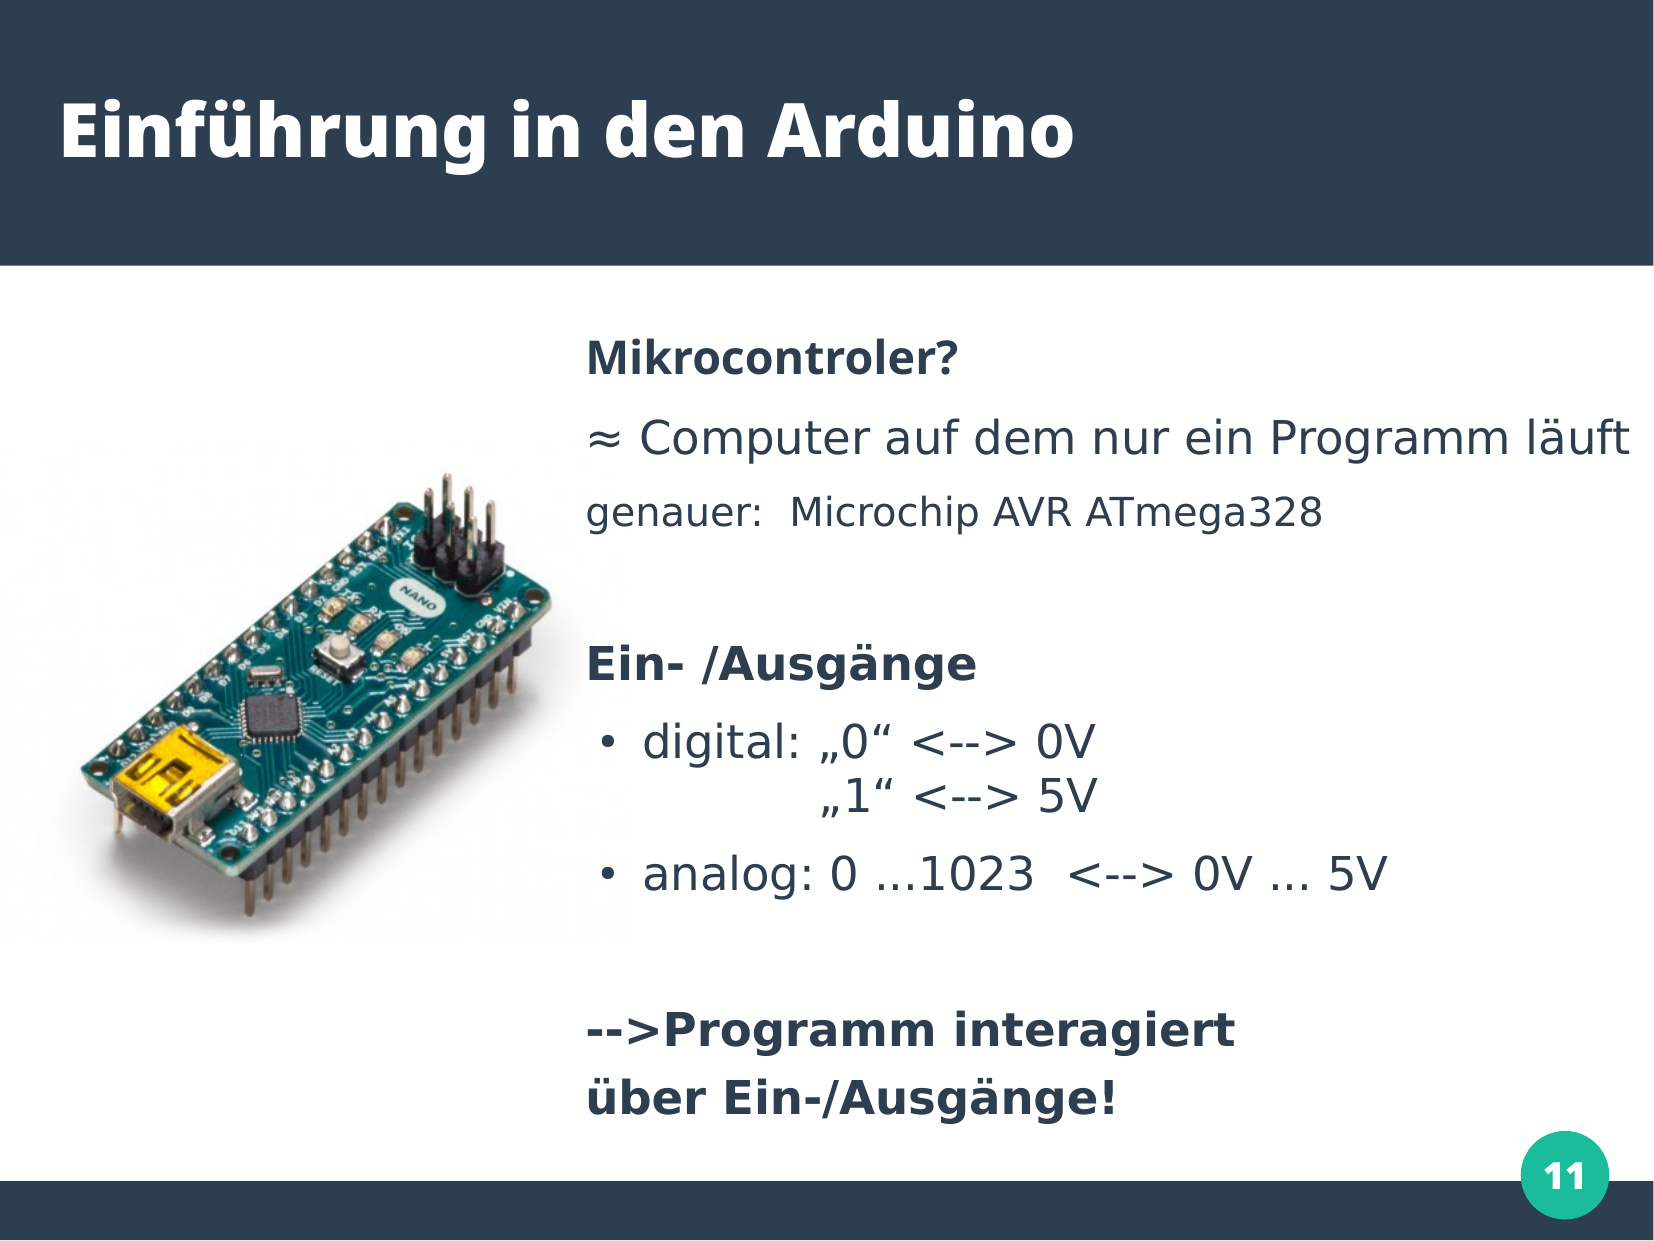

# Einführung in den Arduino
Mikrocontroler?
≈ Computer auf dem nur ein Programm läuft
genauer: Microchip AVR ATmega328
Ein- /Ausgänge
digital: „0“ <--> 0V
 „1“ <--> 5V
analog: 0 ...1023 <--> 0V ... 5V
-->Programm interagiert
über Ein-/Ausgänge!
11